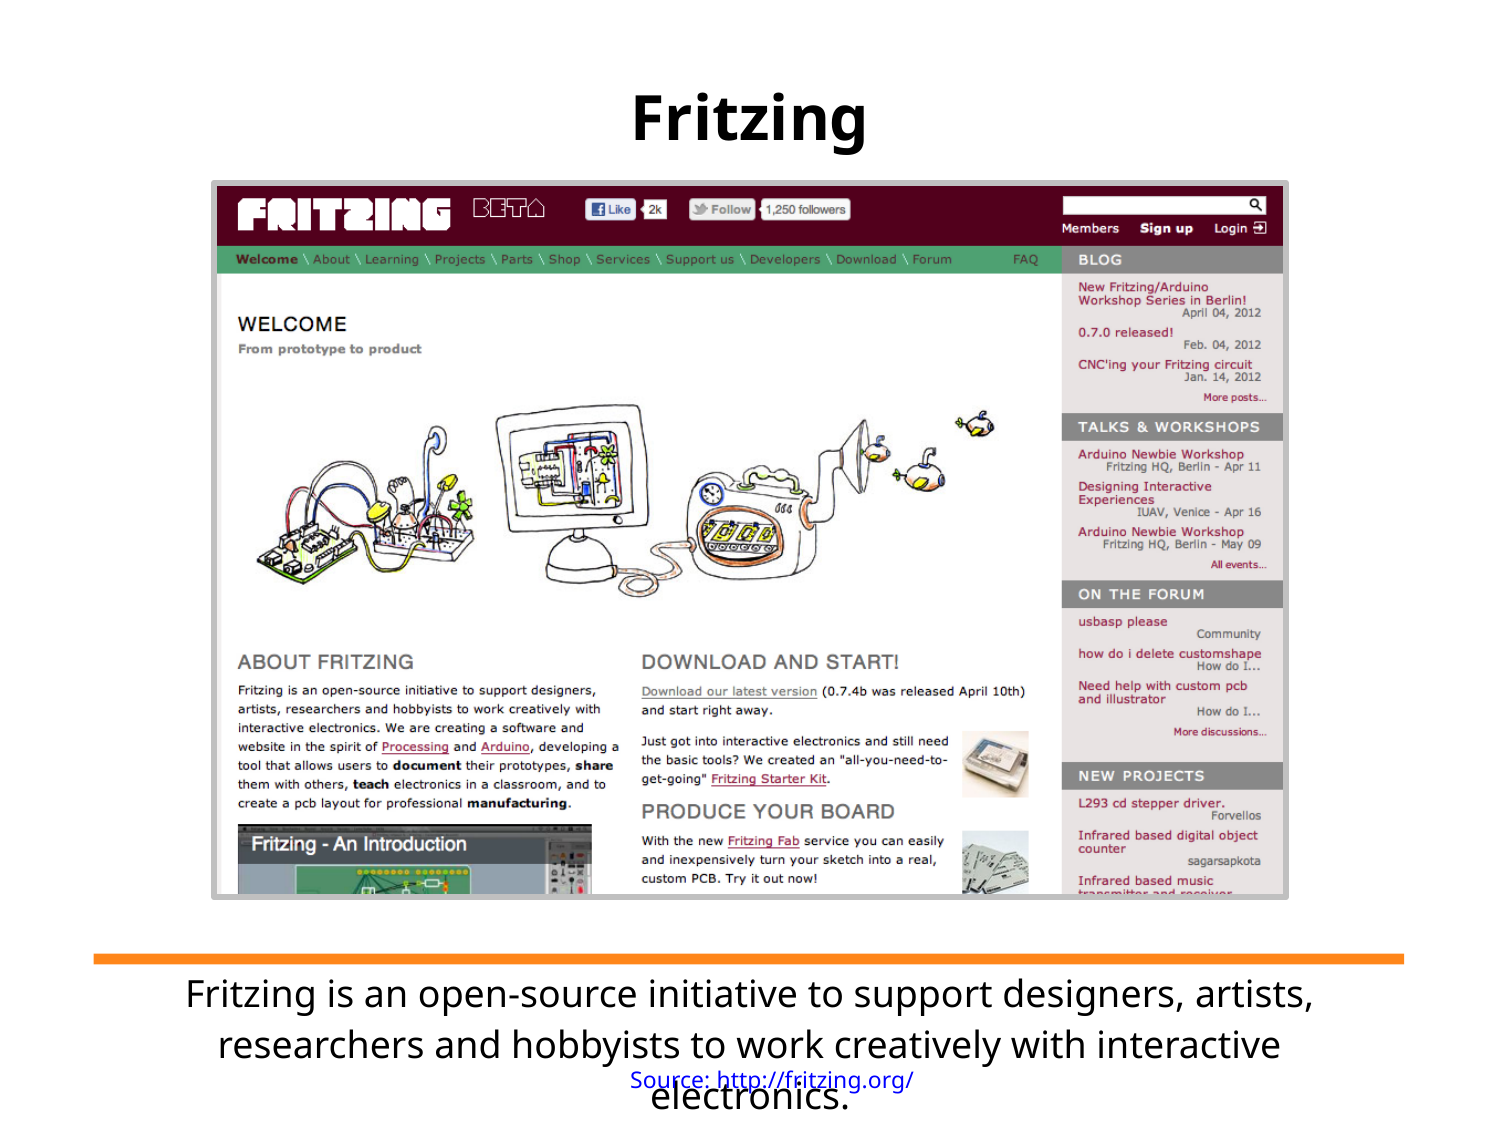

# Fritzing
Fritzing is an open-source initiative to support designers, artists, researchers and hobbyists to work creatively with interactive electronics.
Source: http://fritzing.org/